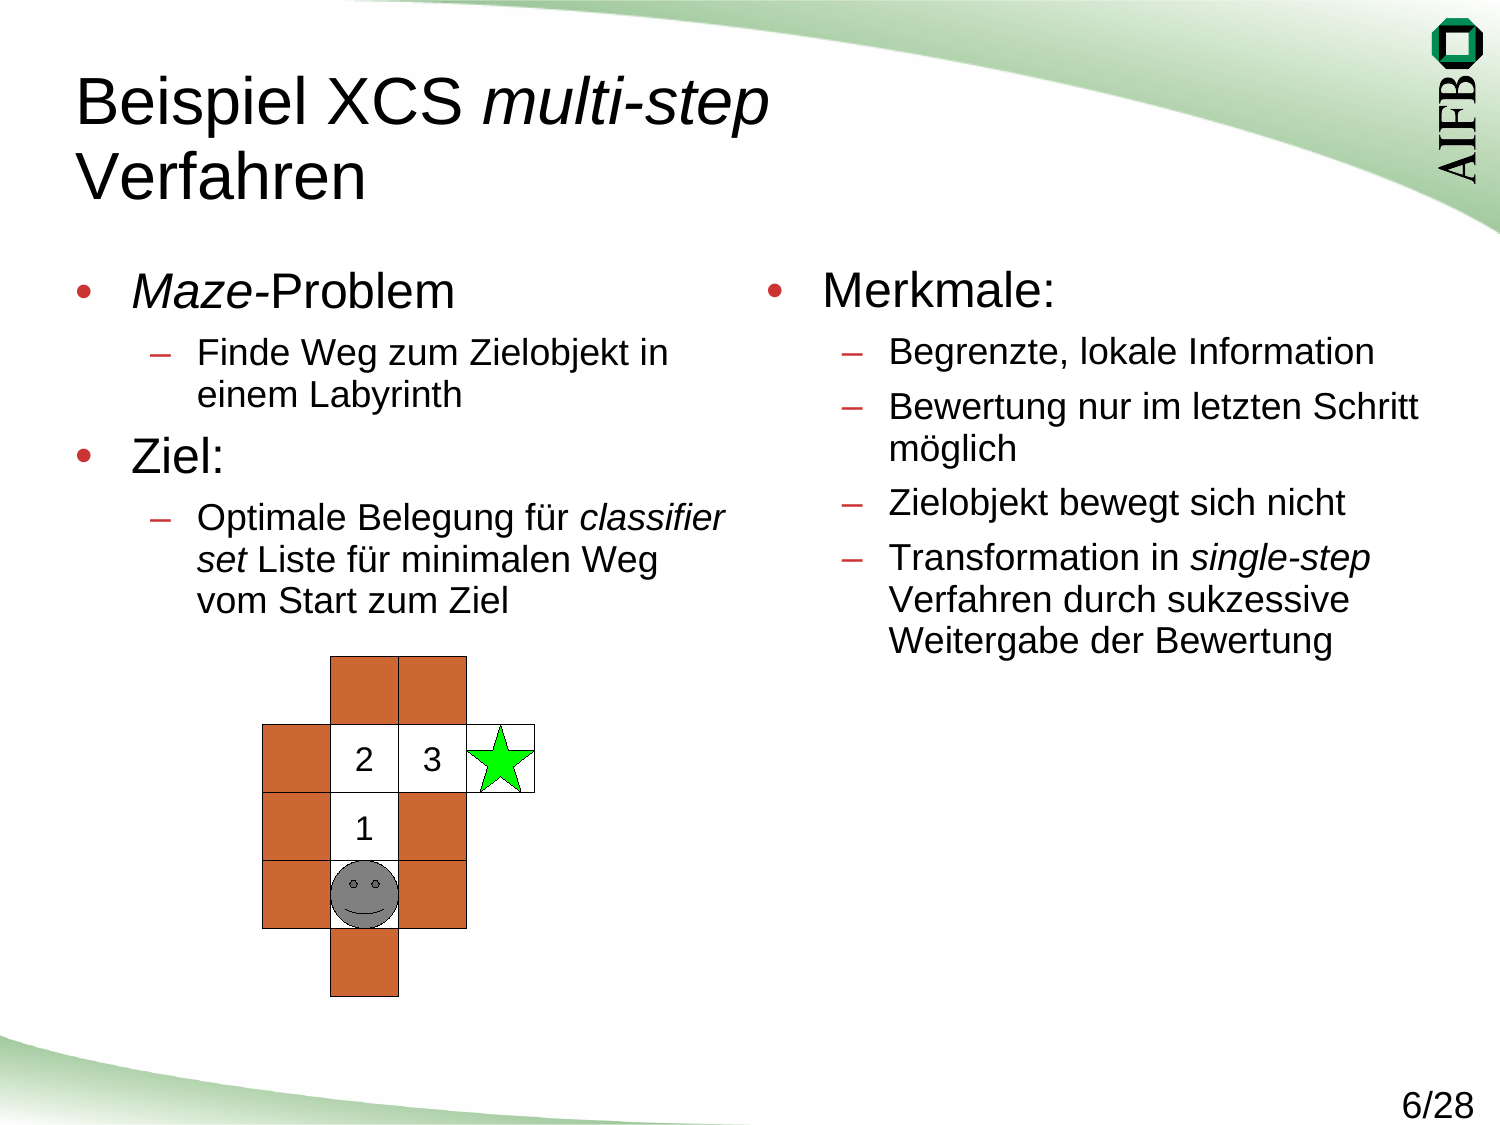

# Beispiel XCS multi-step Verfahren
Merkmale:
Begrenzte, lokale Information
Bewertung nur im letzten Schritt möglich
Zielobjekt bewegt sich nicht
Transformation in single-step Verfahren durch sukzessive Weitergabe der Bewertung
Maze-Problem
Finde Weg zum Zielobjekt in einem Labyrinth
Ziel:
Optimale Belegung für classifier set Liste für minimalen Weg vom Start zum Ziel
2
3
1
6